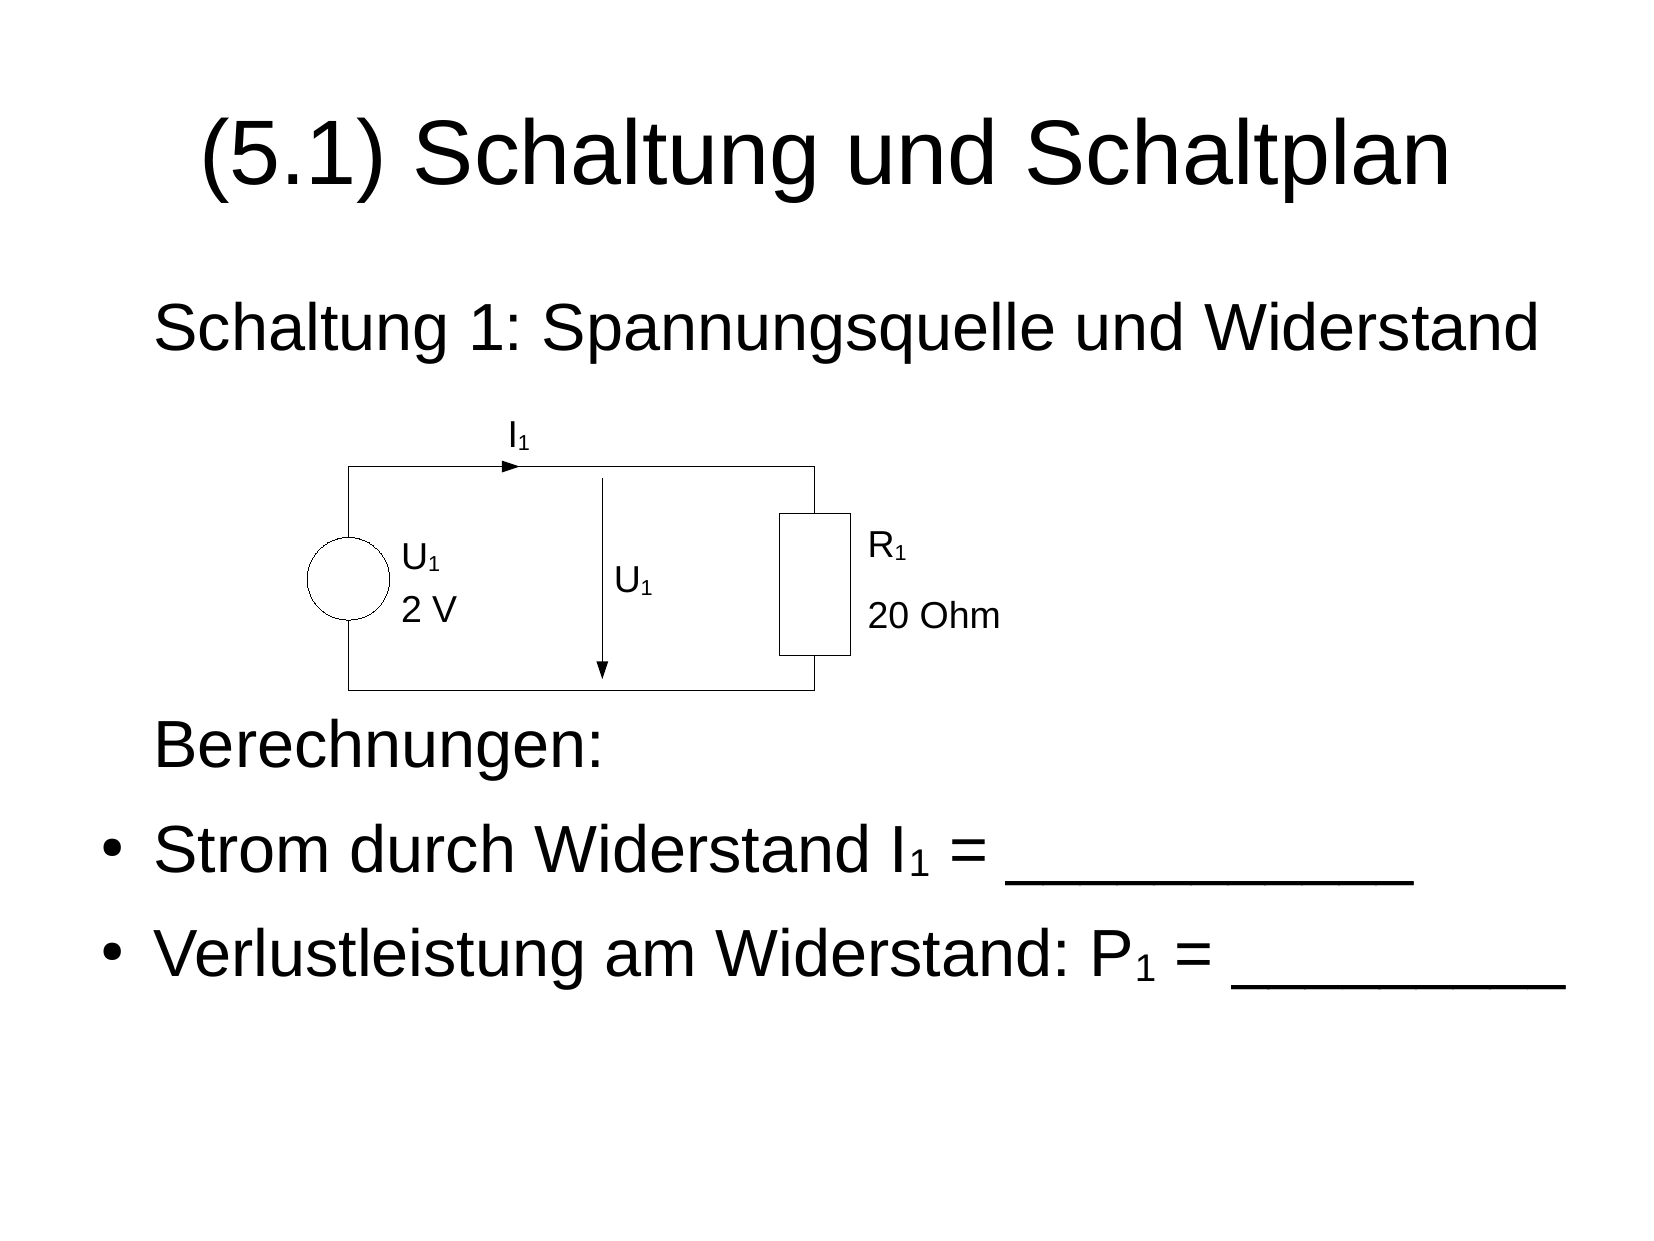

# (5.1) Schaltung und Schaltplan
Schaltung 1: Spannungsquelle und Widerstand
Berechnungen:
Strom durch Widerstand I1 = ___________
Verlustleistung am Widerstand: P1 = _________
I1
R1
U1
U1
2 V
20 Ohm